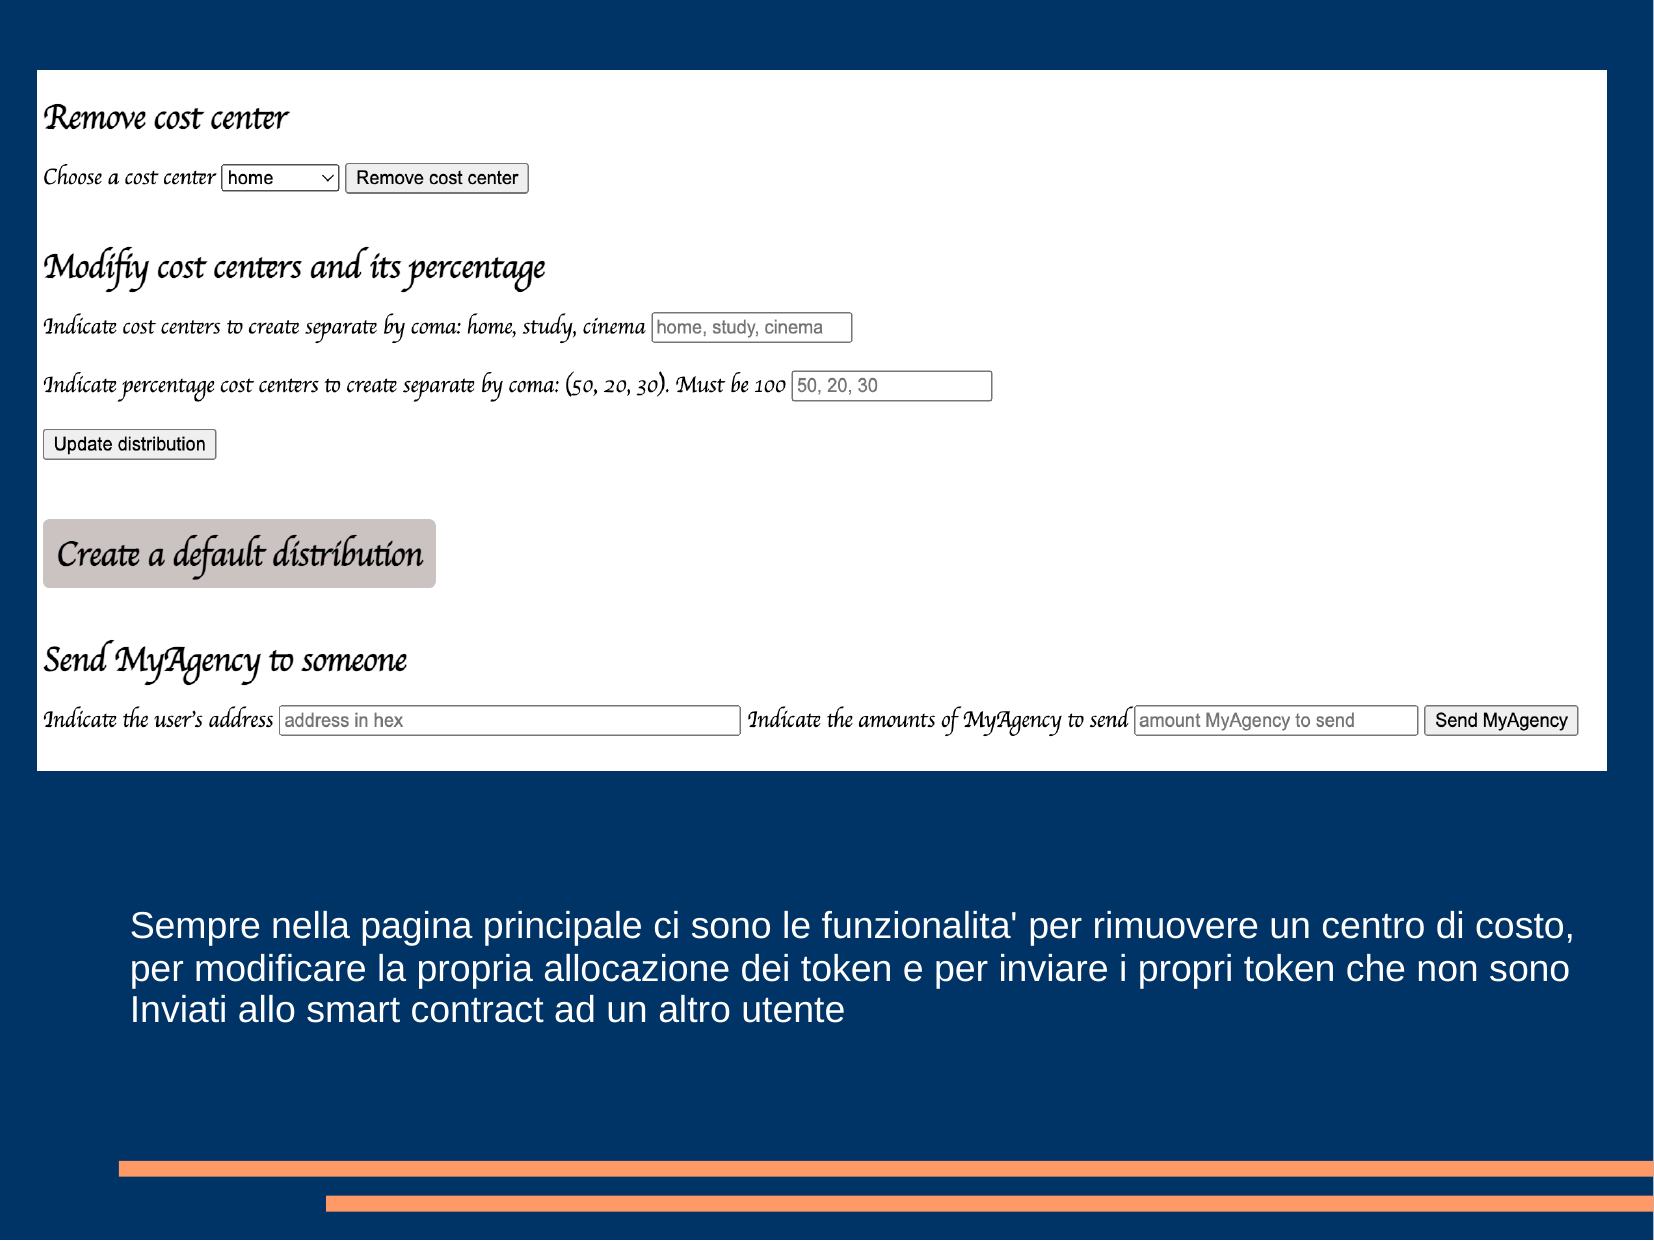

Sempre nella pagina principale ci sono le funzionalita' per rimuovere un centro di costo,
per modificare la propria allocazione dei token e per inviare i propri token che non sono
Inviati allo smart contract ad un altro utente